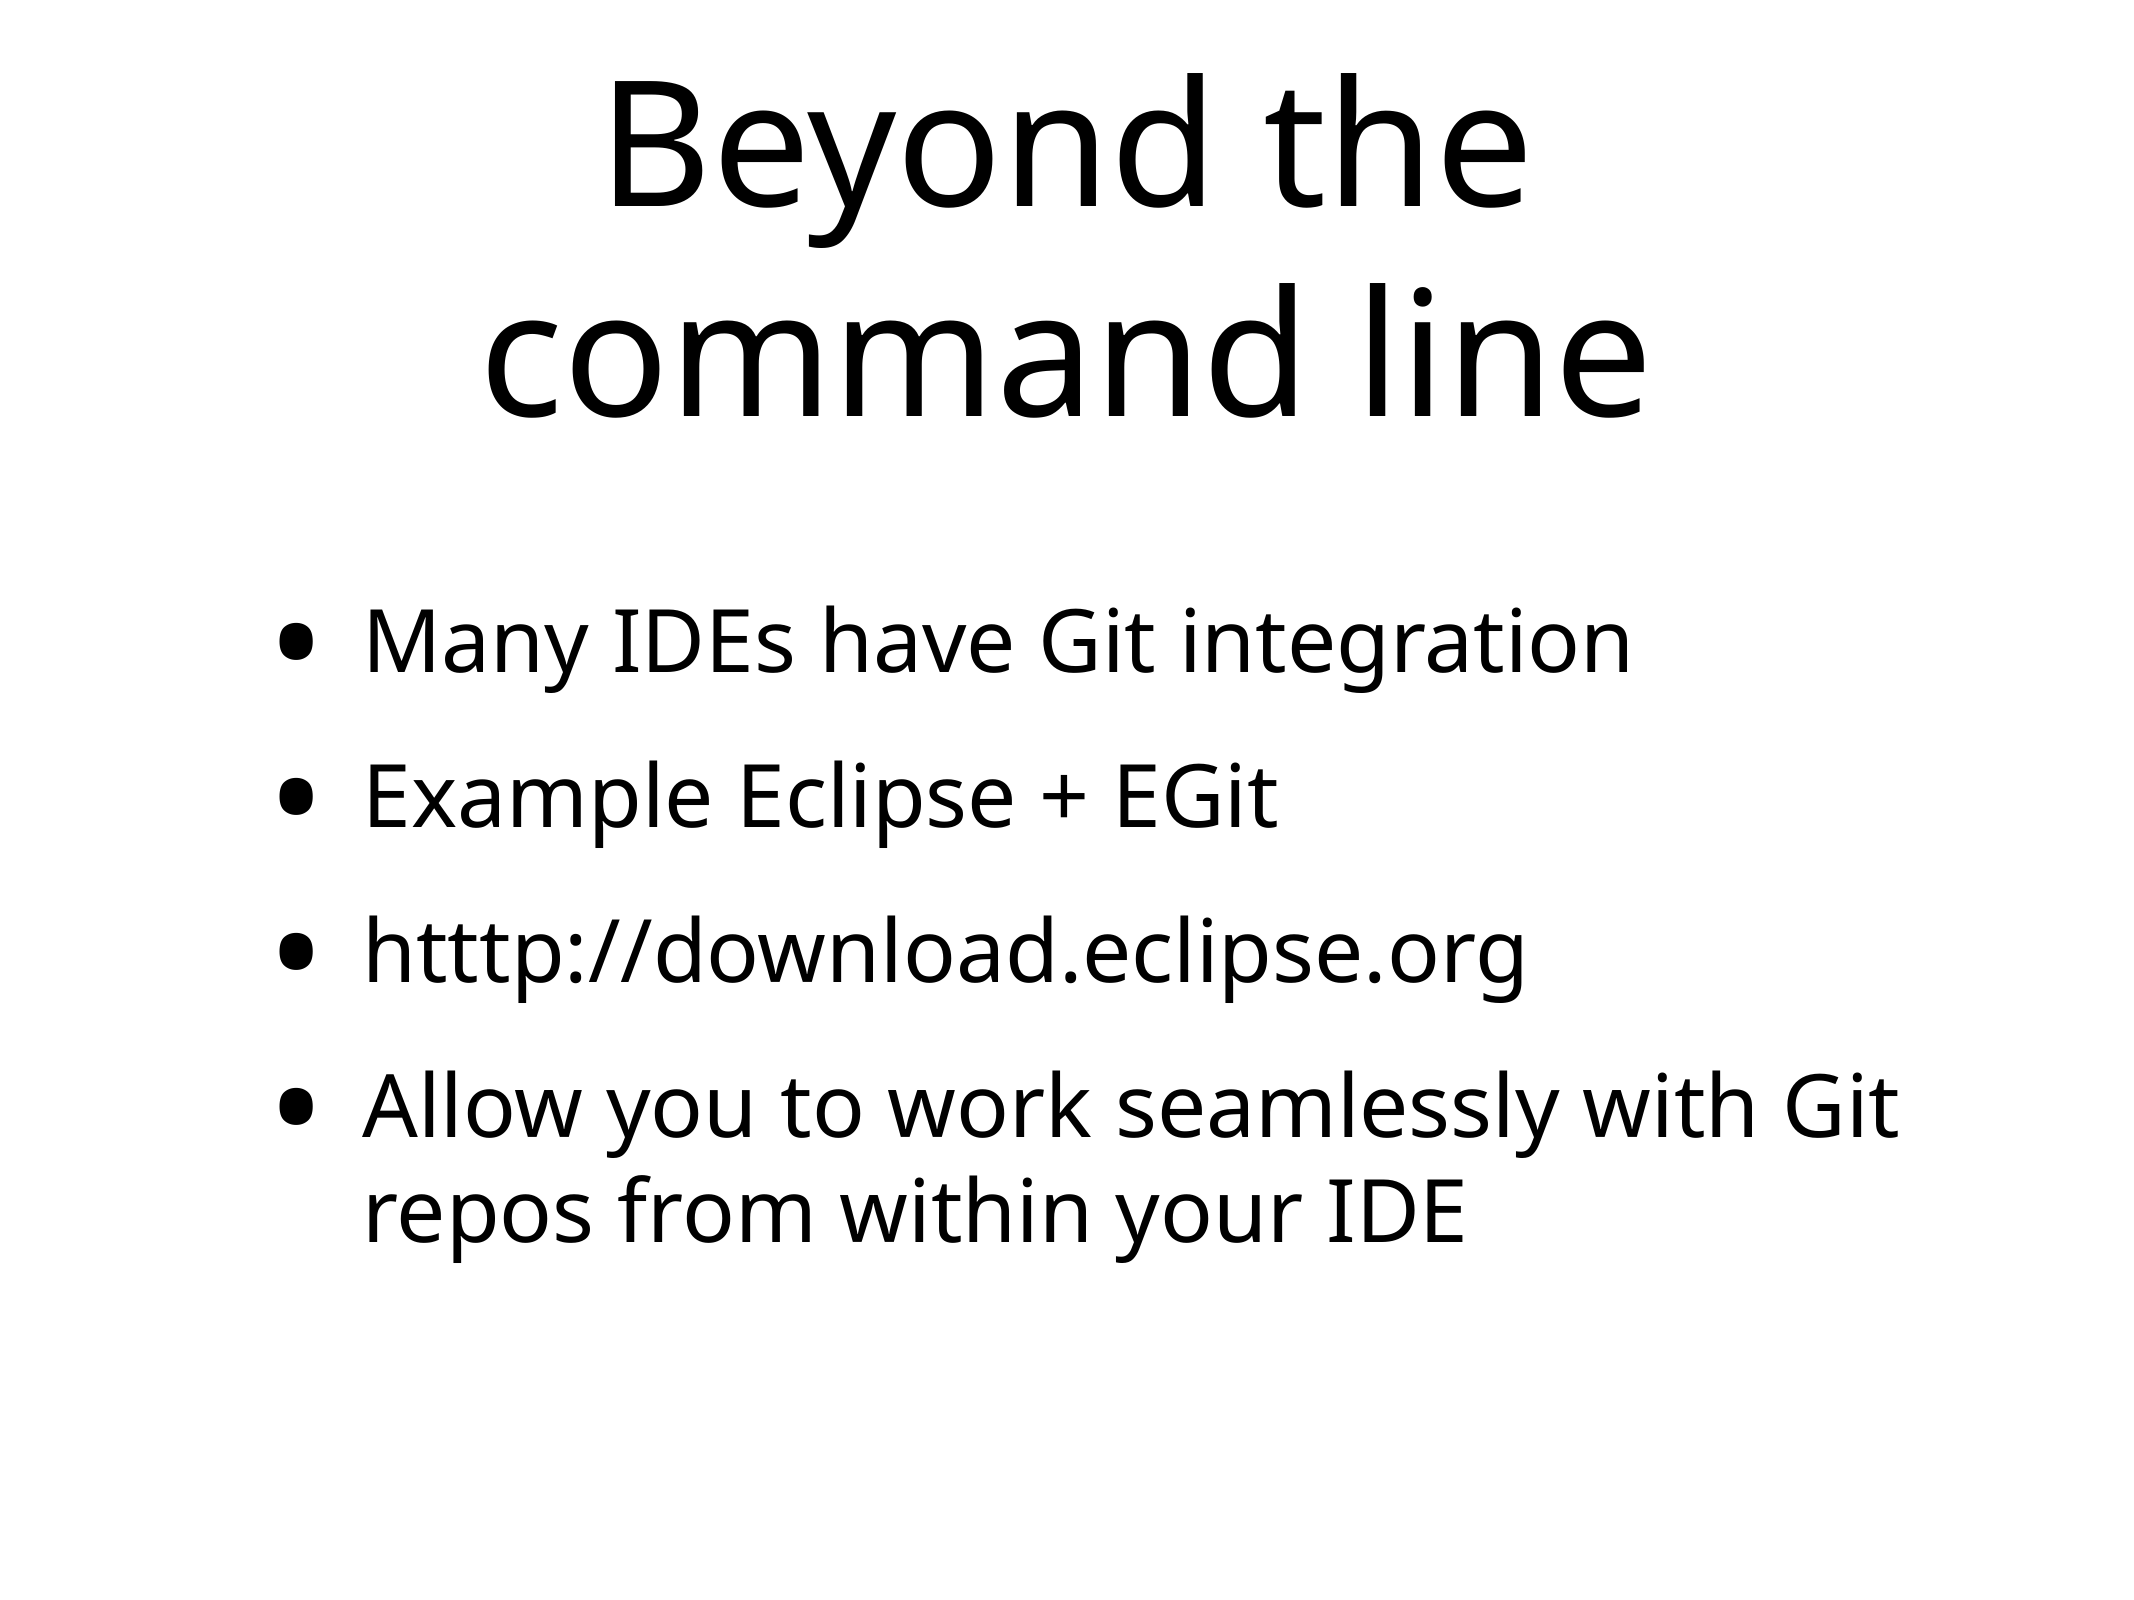

# Beyond the command line
Many IDEs have Git integration
Example Eclipse + EGit
htttp://download.eclipse.org
Allow you to work seamlessly with Git repos from within your IDE